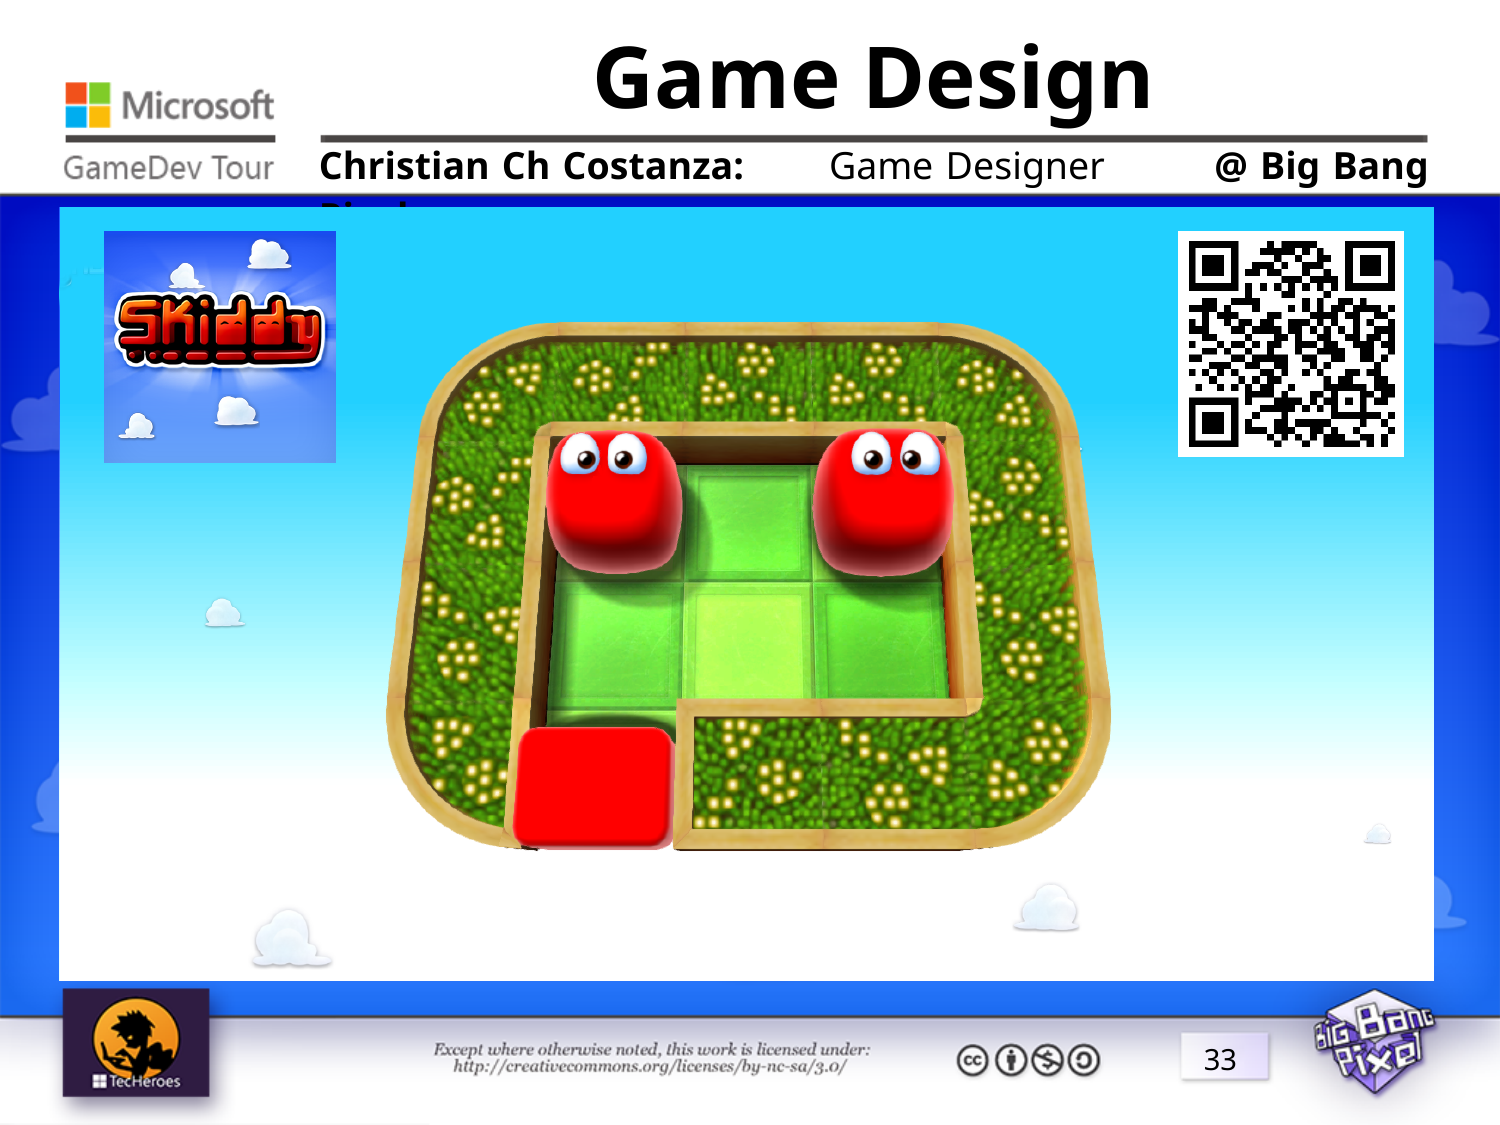

Game Design
Christian Ch Costanza: Game Designer @ Big Bang Pixel
Neuro Keyboard
Big Bang Pixel e Rising Pixel